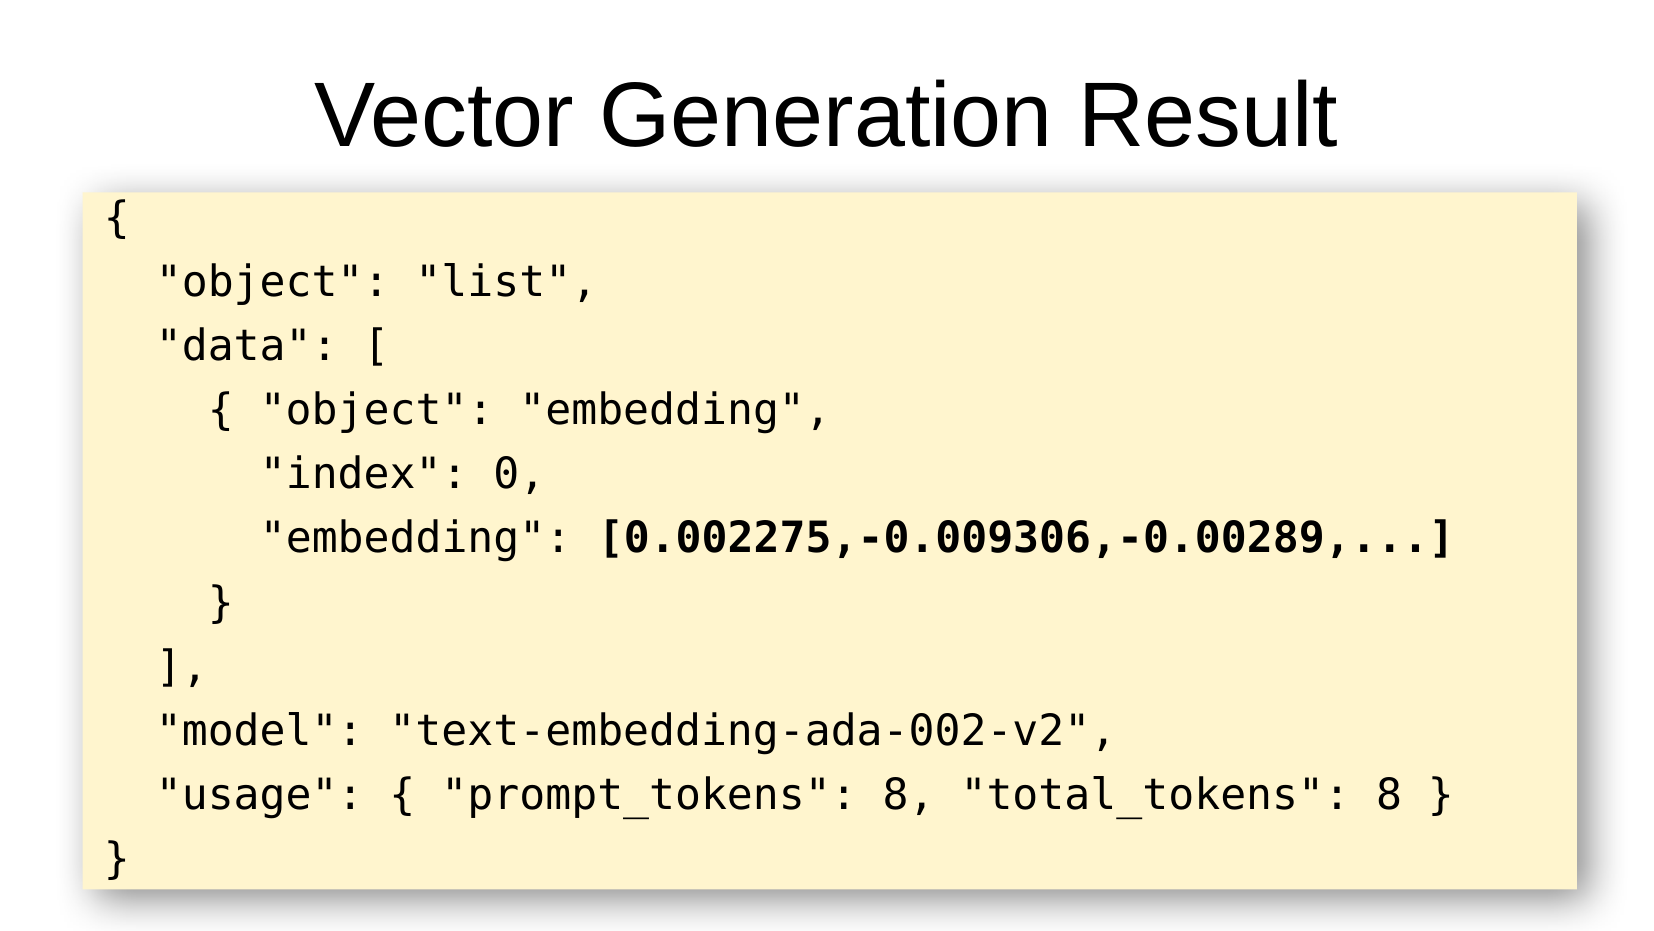

# Vector Generation Result
{
 "object": "list",
 "data": [
 { "object": "embedding",
 "index": 0,
 "embedding": [0.002275,-0.009306,-0.00289,...]
 }
 ],
 "model": "text-embedding-ada-002-v2",
 "usage": { "prompt_tokens": 8, "total_tokens": 8 }
}